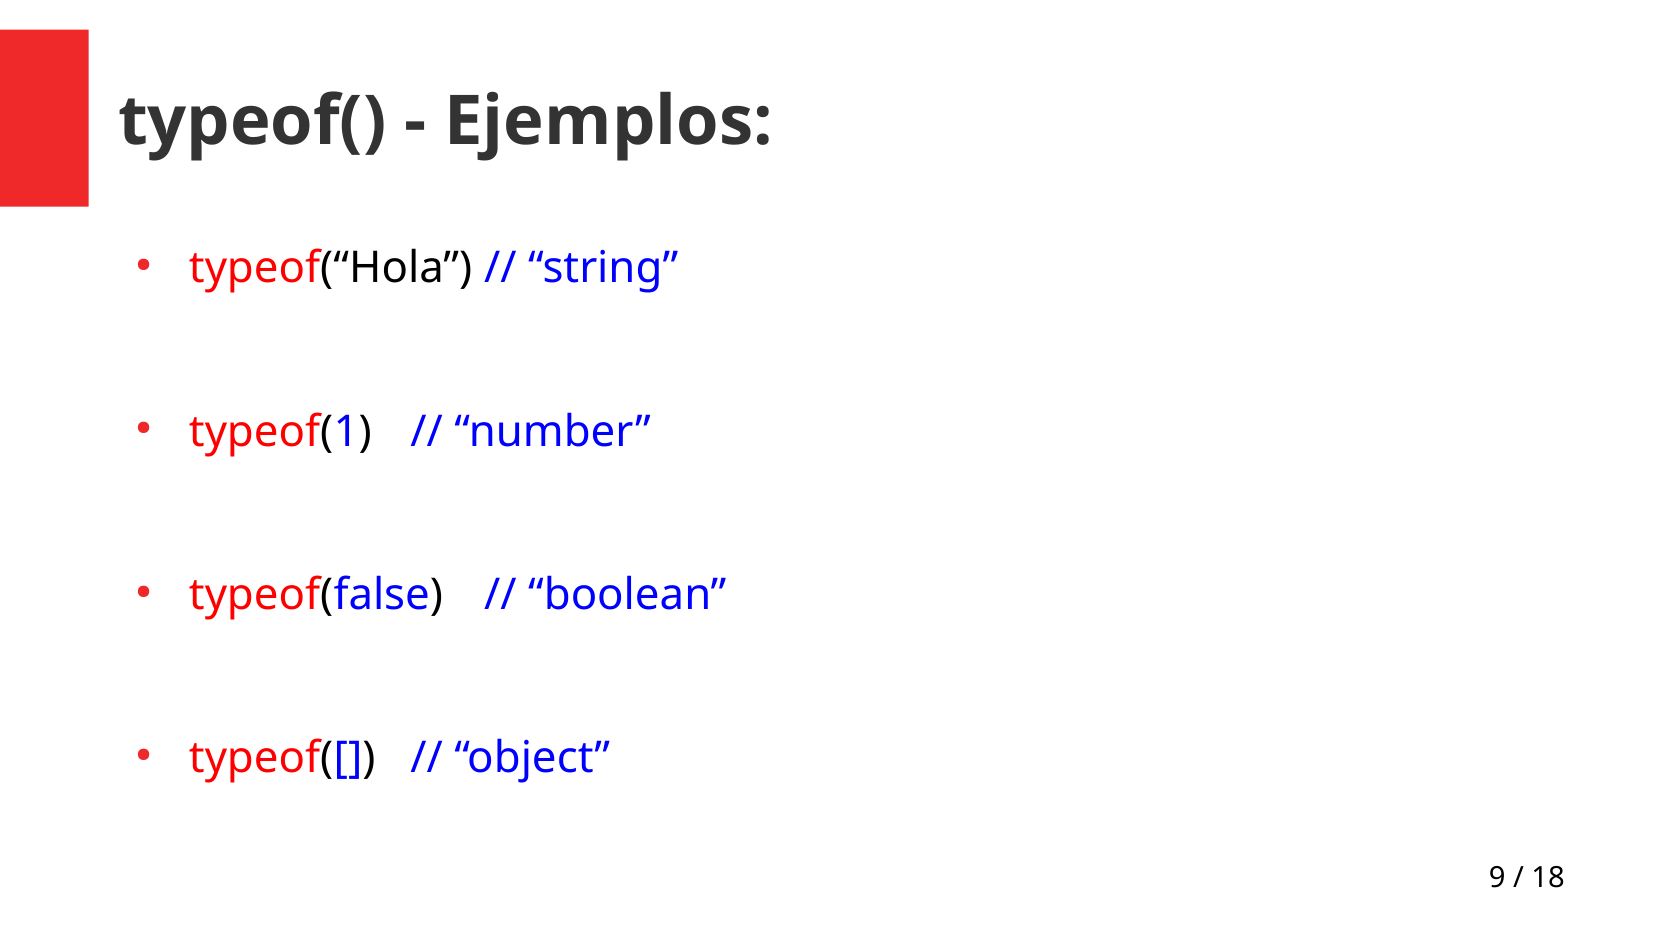

# typeof() - Ejemplos:
typeof(“Hola”)	// “string”
typeof(1)	// “number”
typeof(false)	// “boolean”
typeof([])	// “object”
9